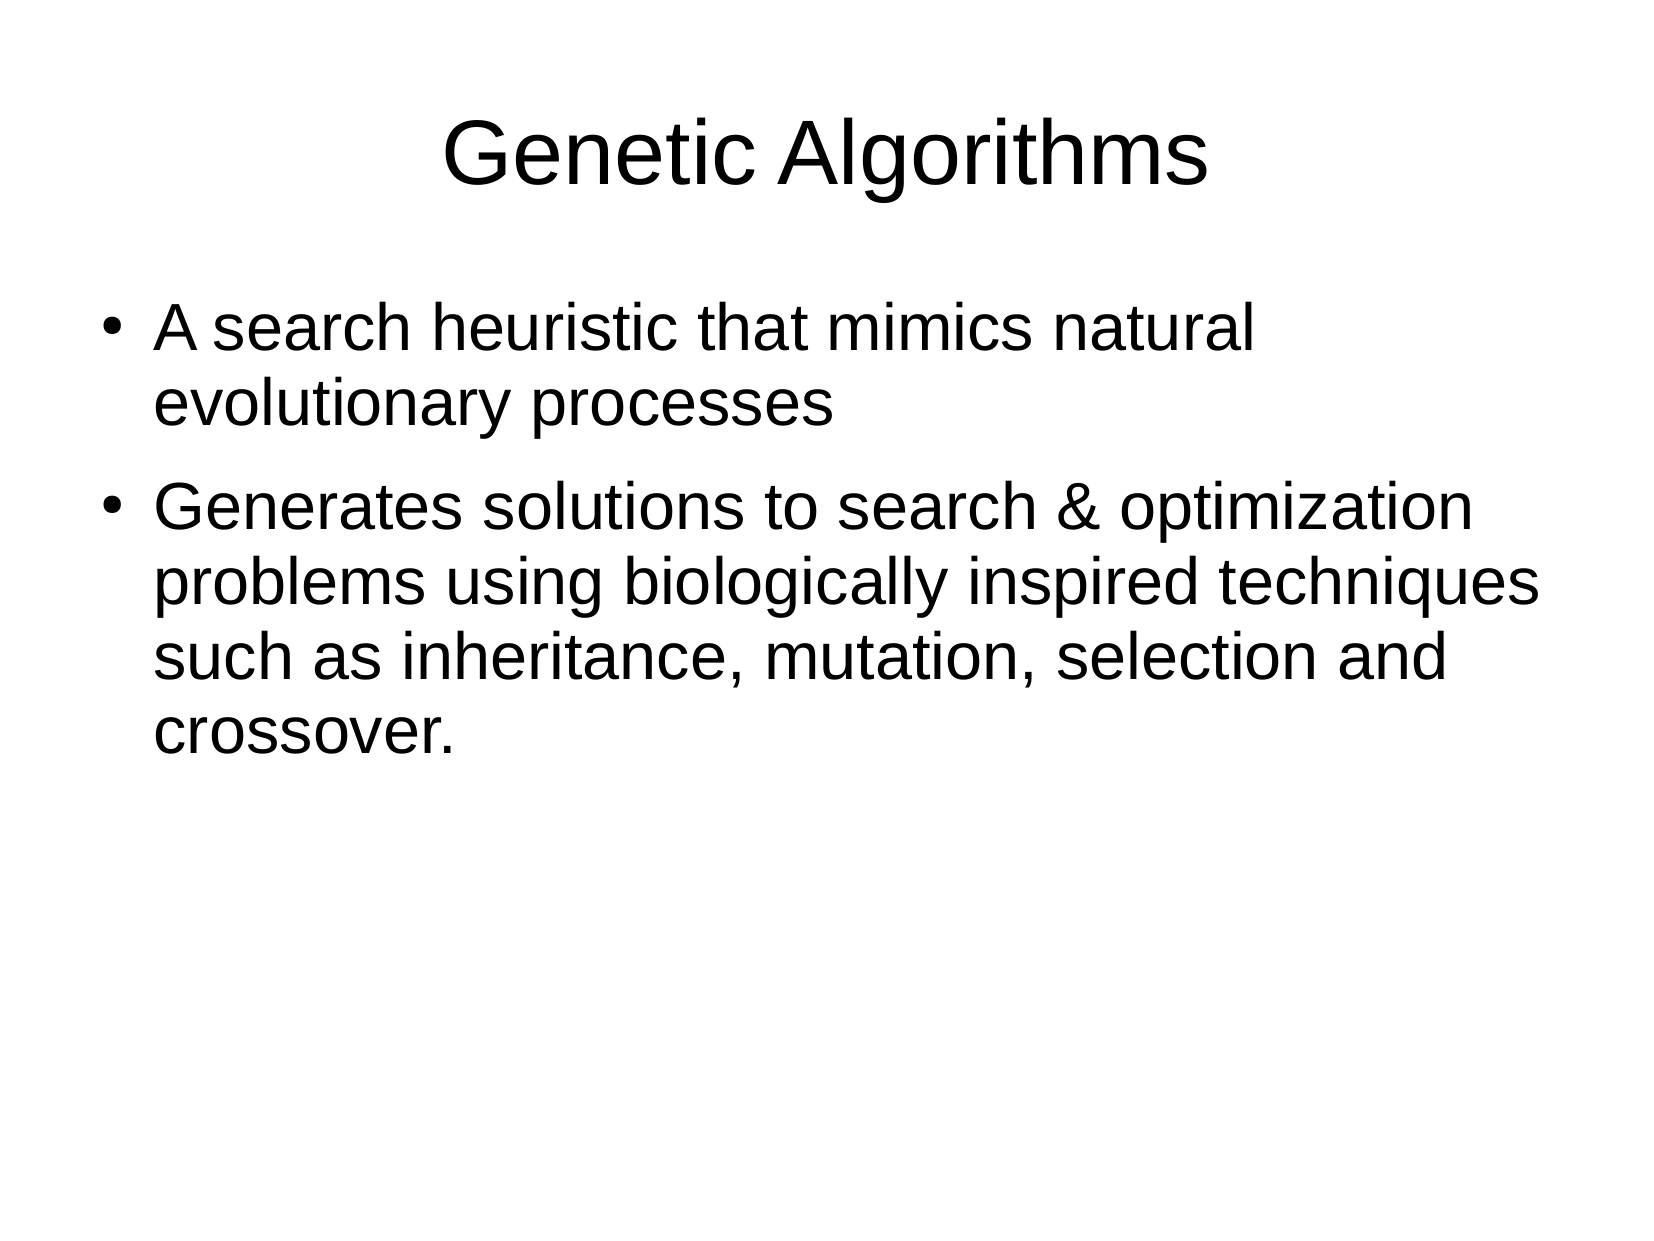

# Genetic Algorithms
A search heuristic that mimics natural evolutionary processes
Generates solutions to search & optimization problems using biologically inspired techniques such as inheritance, mutation, selection and crossover.